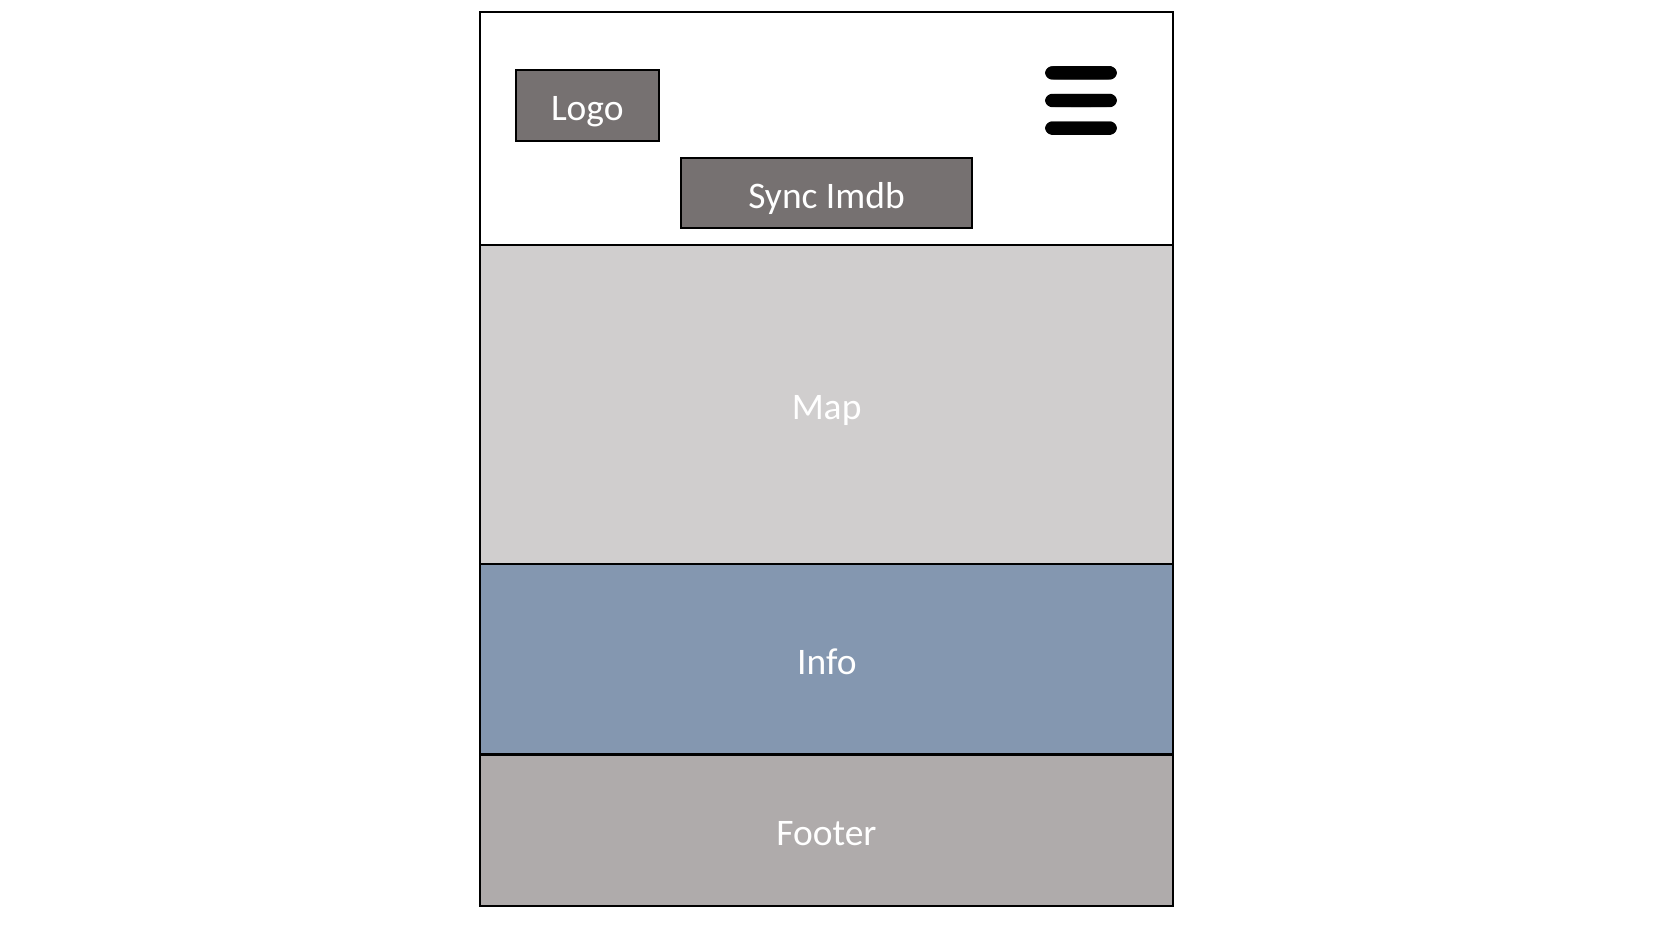

Info
Logo
Sync Imdb
Map
Info
Footer